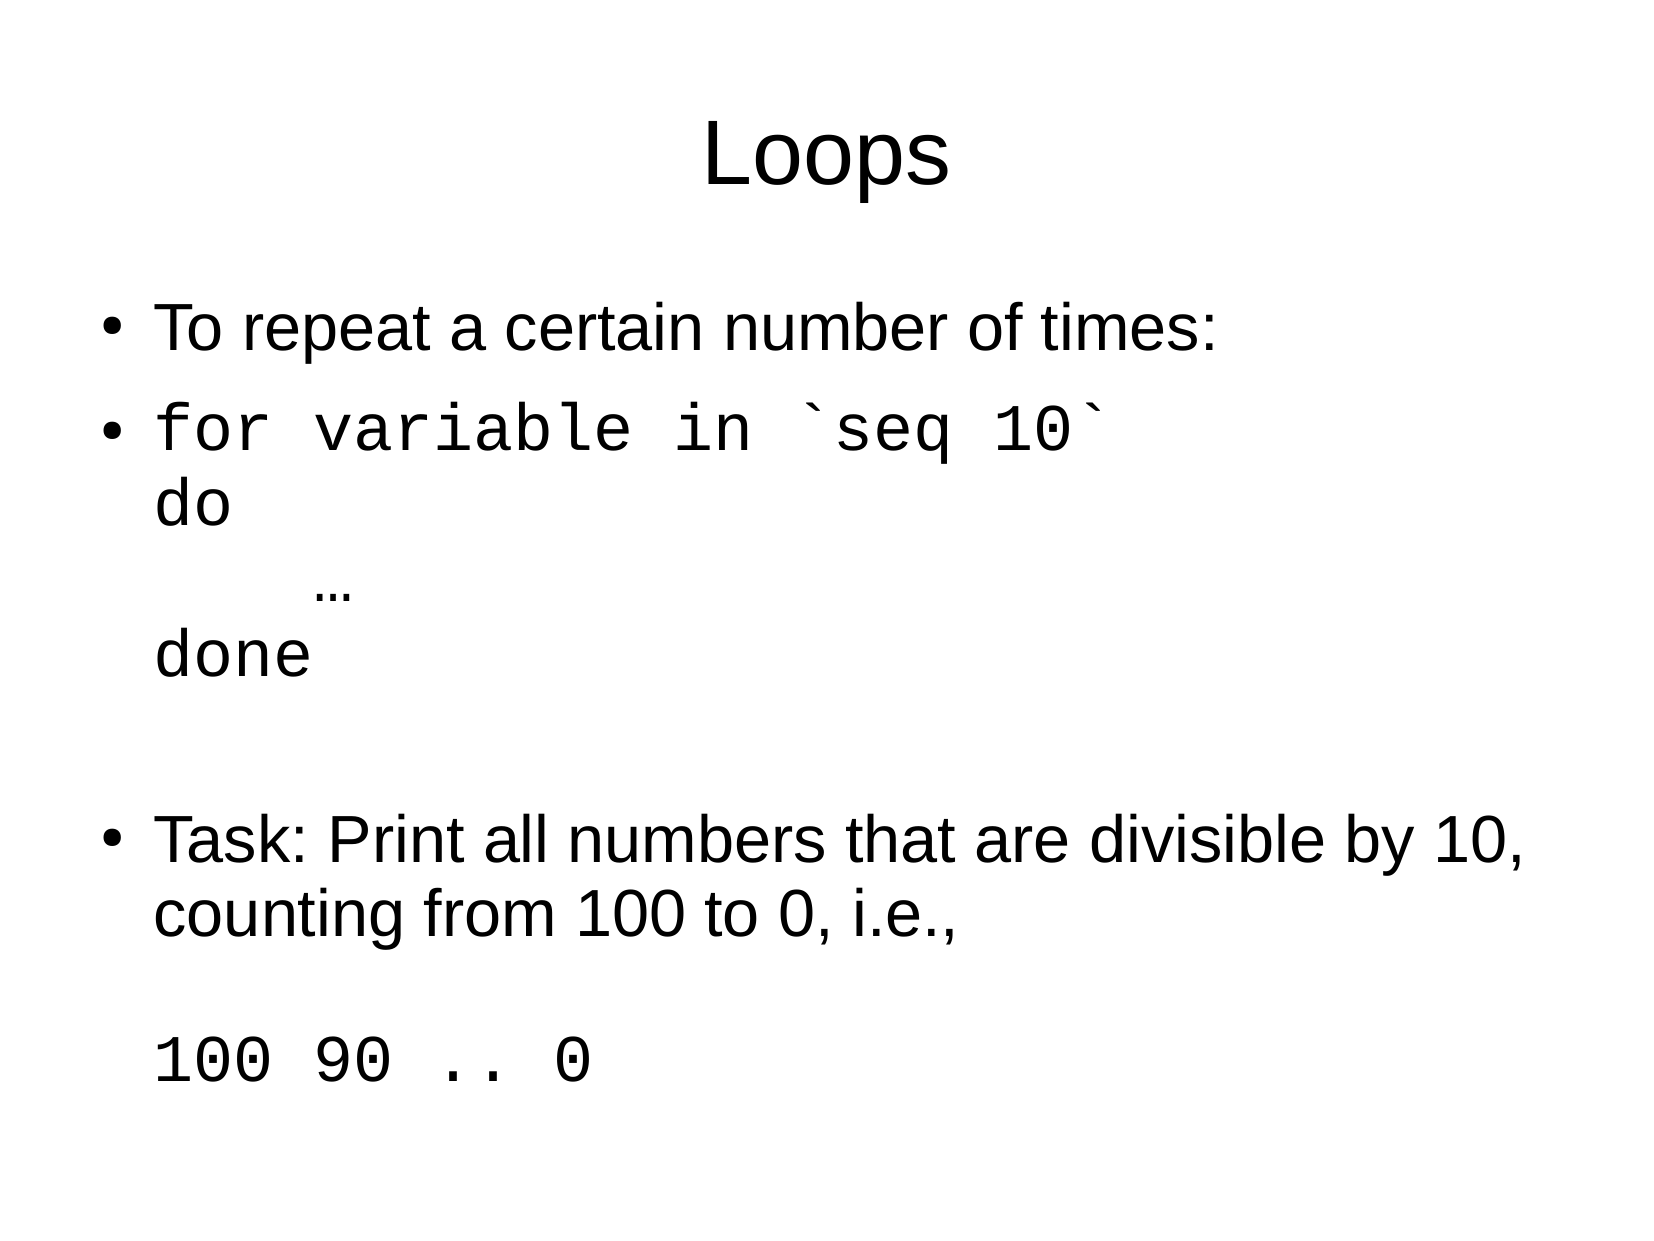

# Loops
To repeat a certain number of times:
for variable in `seq 10`
do
 …
done
Task: Print all numbers that are divisible by 10, counting from 100 to 0, i.e.,
100 90 .. 0